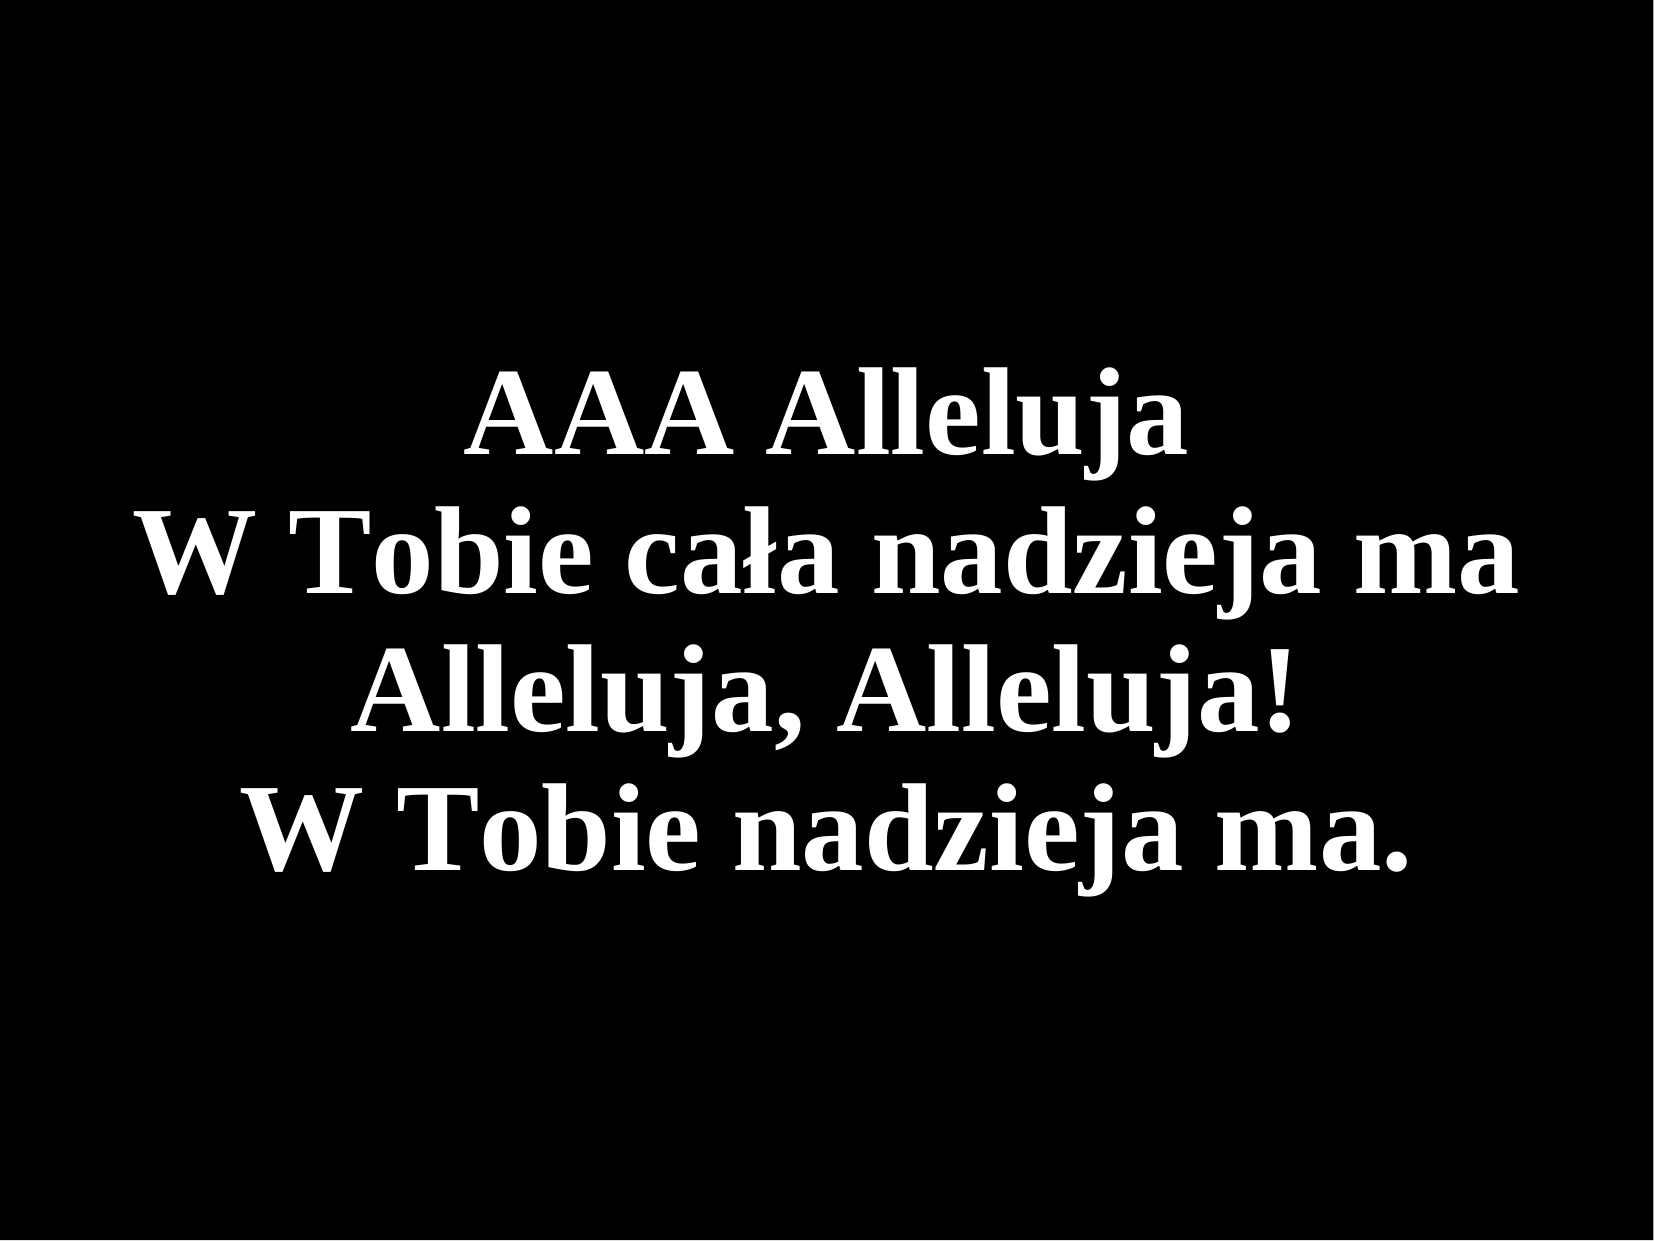

# AAA Alleluja W Tobie cała nadzieja ma Alleluja, Alleluja! W Tobie nadzieja ma.